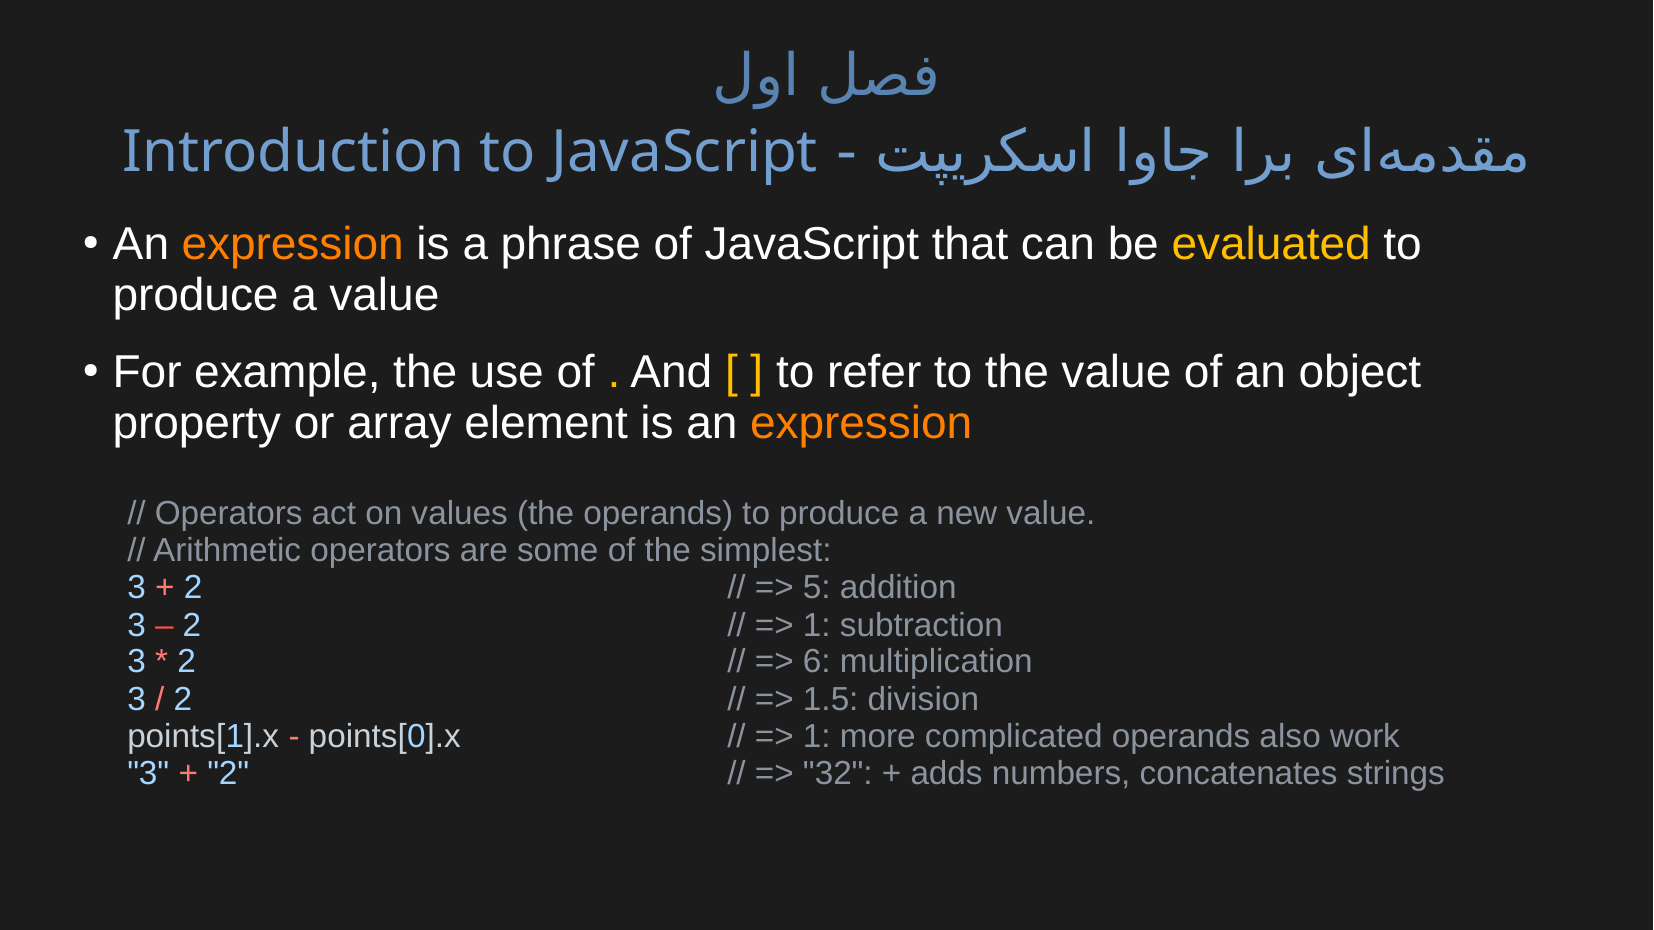

# فصل اول مقدمه‌ای برا جاوا اسکریپت - Introduction to JavaScript
An expression is a phrase of JavaScript that can be evaluated to produce a value
For example, the use of . And [ ] to refer to the value of an object property or array element is an expression
// Operators act on values (the operands) to produce a new value.
// Arithmetic operators are some of the simplest:
3 + 2							// => 5: addition
3 – 2								// => 1: subtraction
3 * 2								// => 6: multiplication
3 / 2								// => 1.5: division
points[1].x - points[0].x 				// => 1: more complicated operands also work
"3" + "2"							// => "32": + adds numbers, concatenates strings